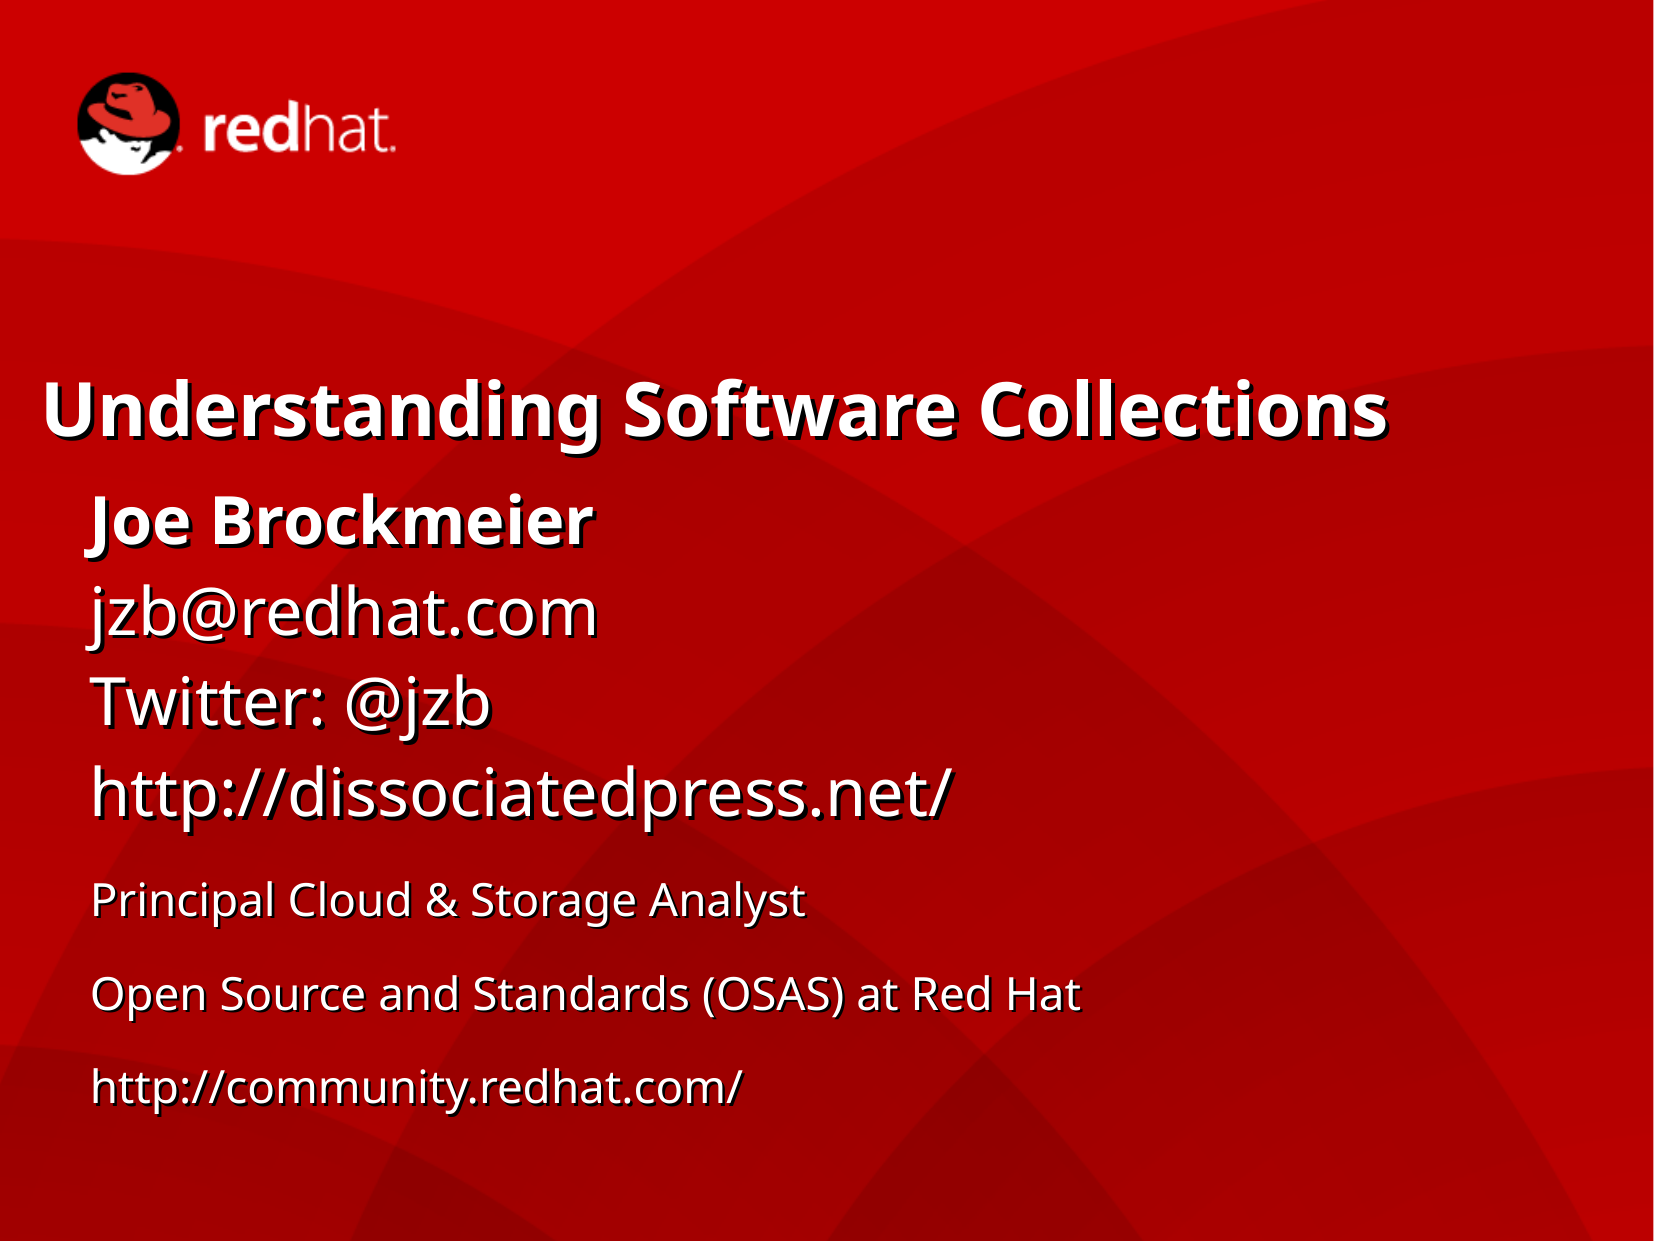

Understanding Software Collections
Joe Brockmeier
jzb@redhat.com
Twitter: @jzb
http://dissociatedpress.net/
Principal Cloud & Storage Analyst
Open Source and Standards (OSAS) at Red Hat
http://community.redhat.com/